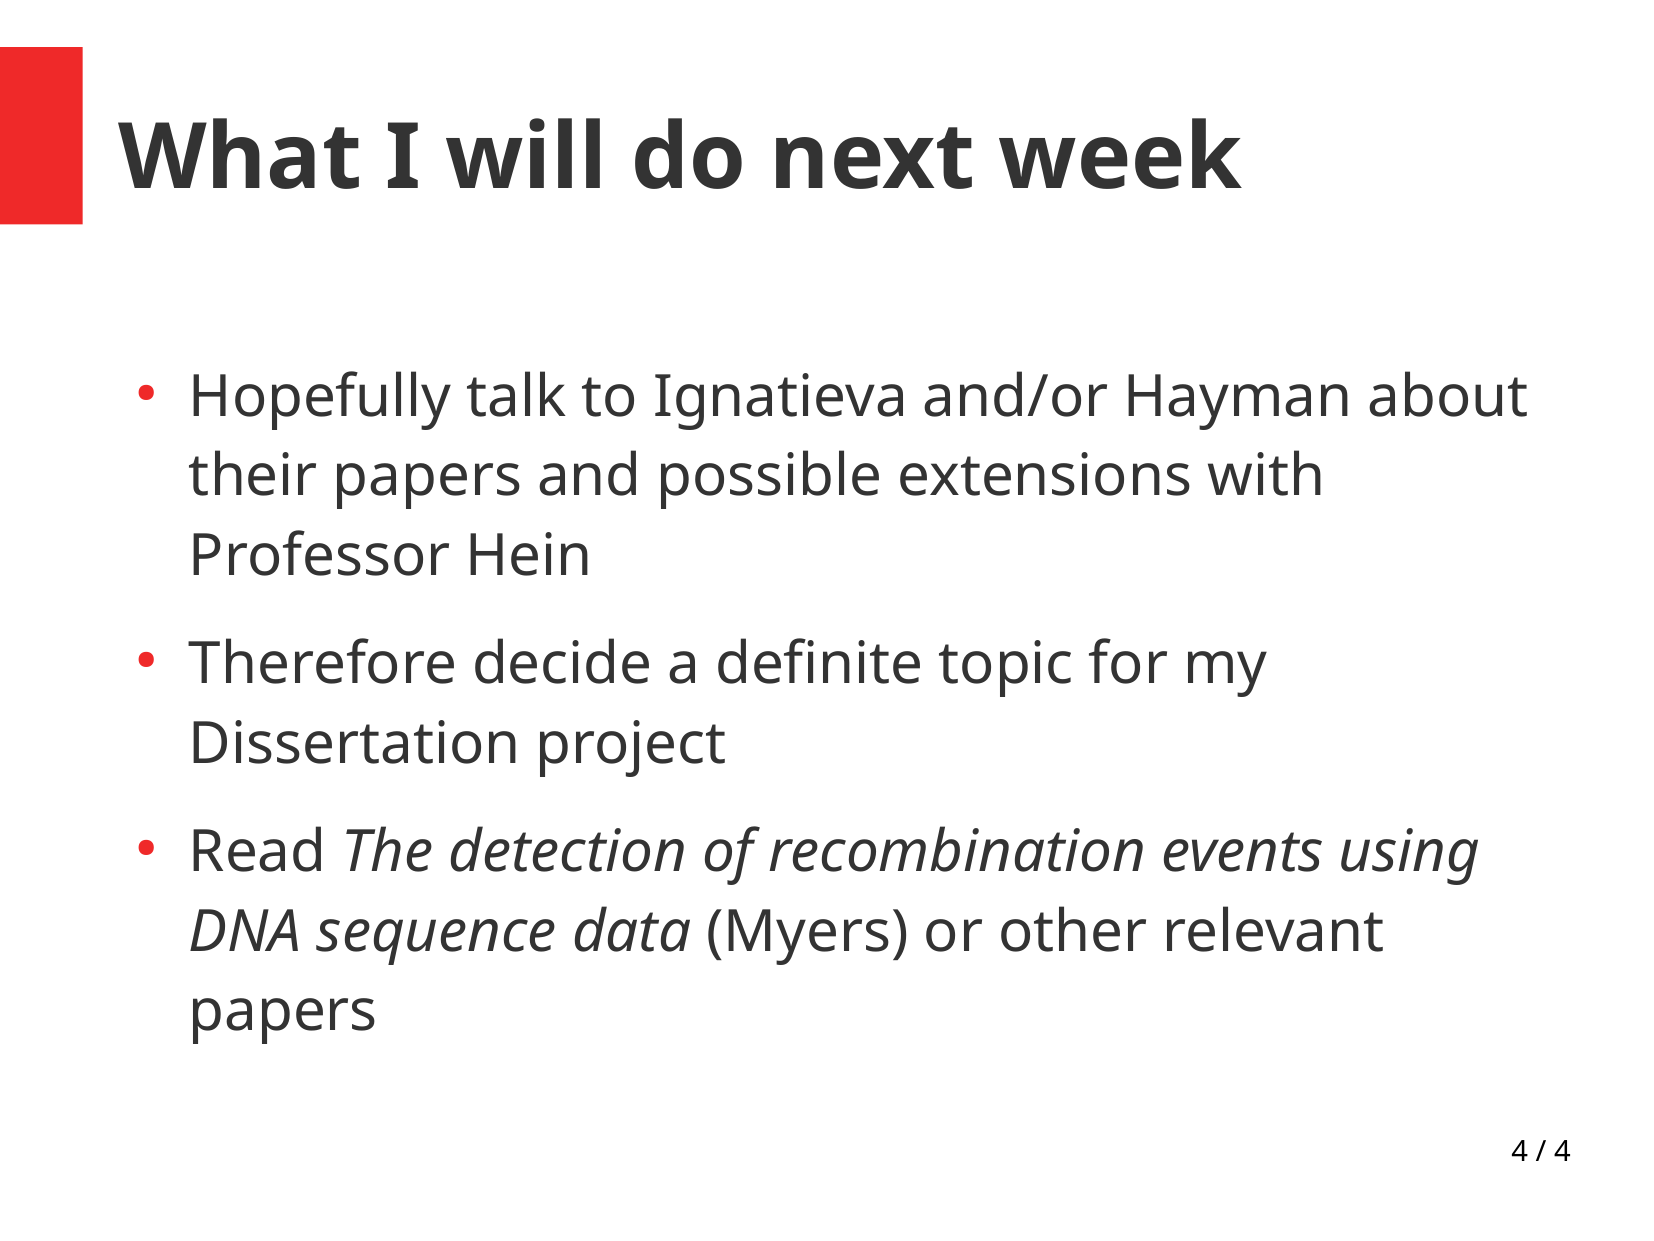

# What I will do next week
Hopefully talk to Ignatieva and/or Hayman about their papers and possible extensions with Professor Hein
Therefore decide a definite topic for my Dissertation project
Read The detection of recombination events using DNA sequence data (Myers) or other relevant papers
4